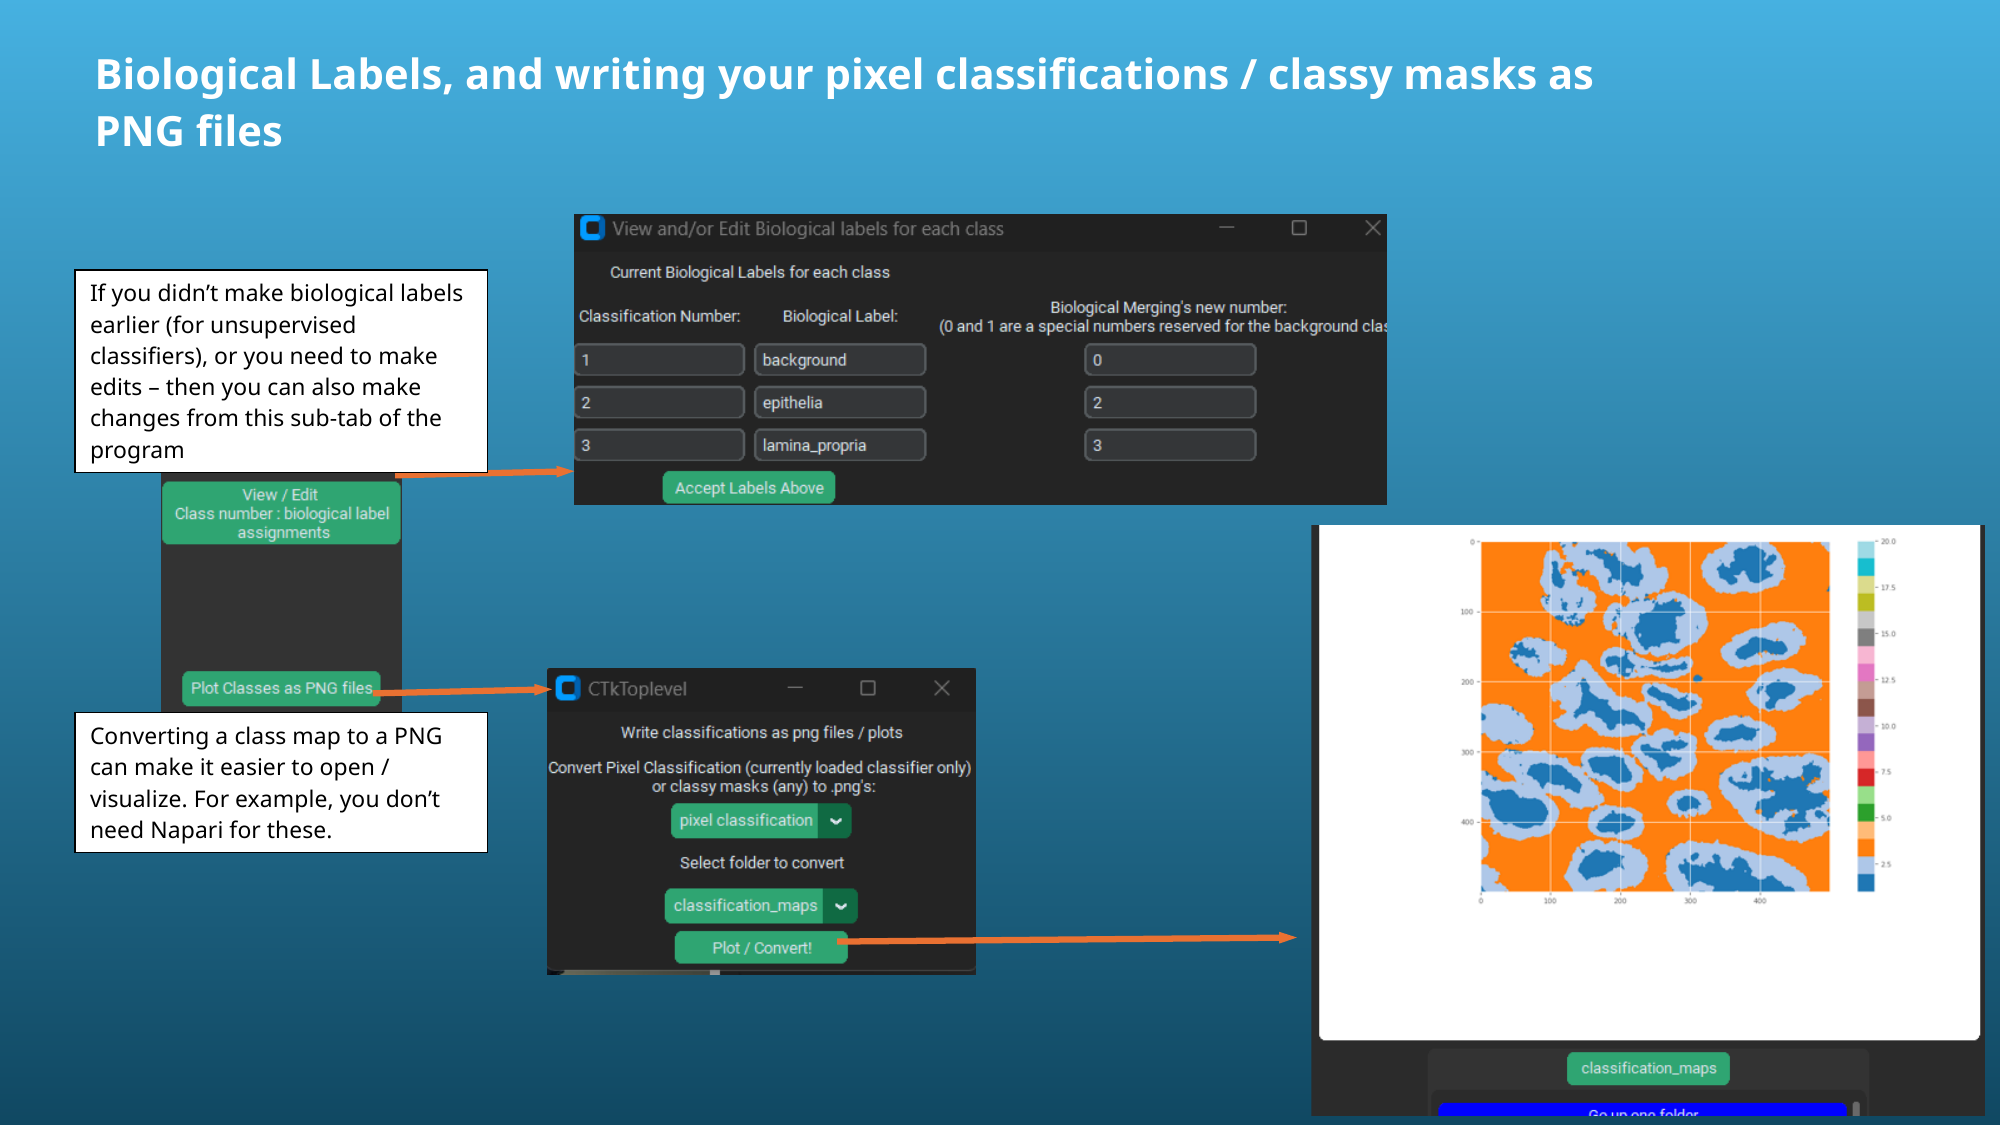

Biological Labels, and writing your pixel classifications / classy masks as PNG files
If you didn’t make biological labels earlier (for unsupervised classifiers), or you need to make edits – then you can also make changes from this sub-tab of the program
Converting a class map to a PNG can make it easier to open / visualize. For example, you don’t need Napari for these.